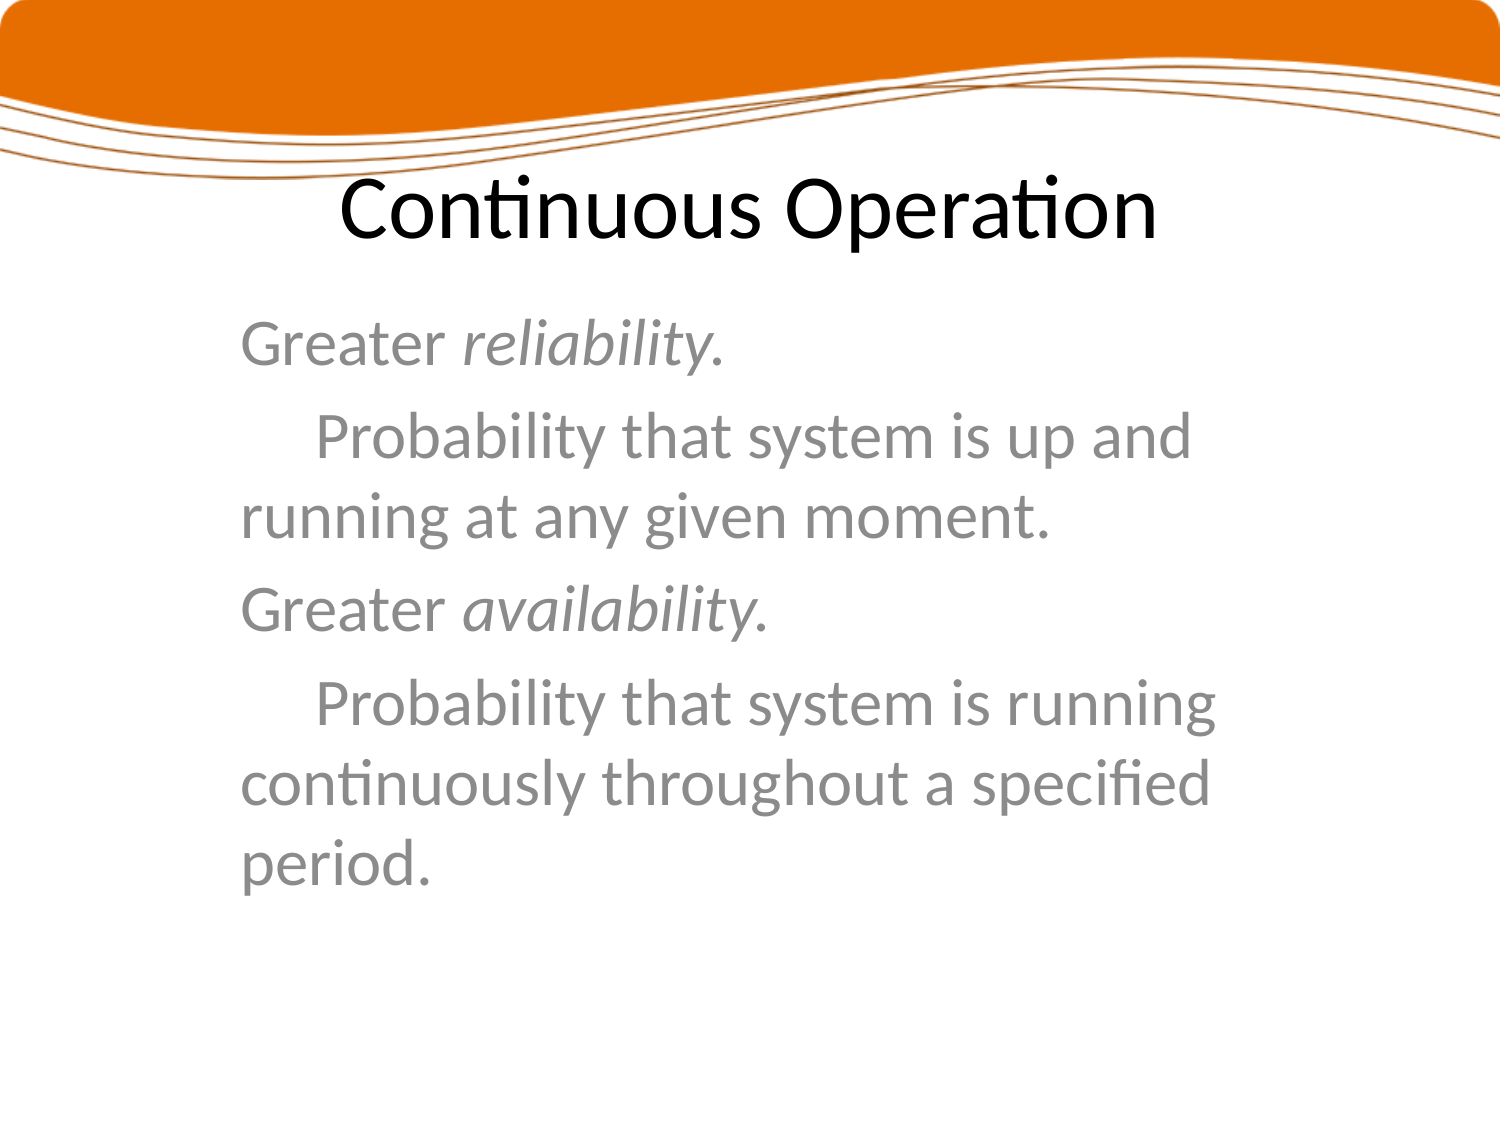

Continuous Operation
# Greater reliability.
	Probability that system is up and running at any given moment.
Greater availability.
	Probability that system is running continuously throughout a specified period.